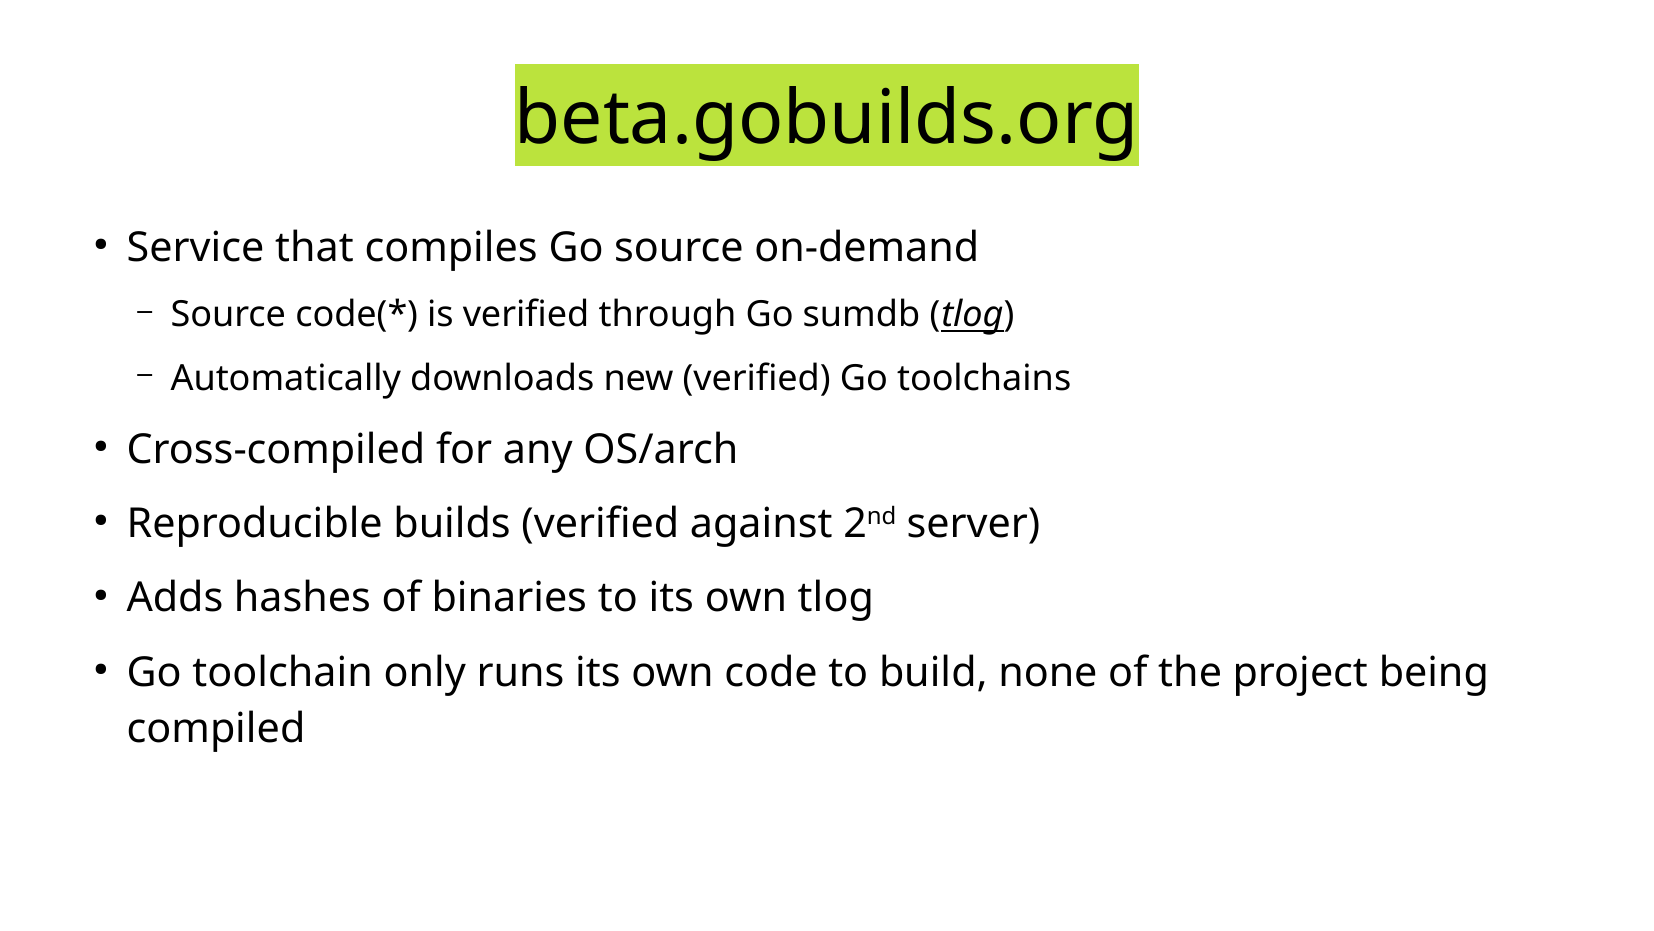

# beta.gobuilds.org
Service that compiles Go source on-demand
Source code(*) is verified through Go sumdb (tlog)
Automatically downloads new (verified) Go toolchains
Cross-compiled for any OS/arch
Reproducible builds (verified against 2nd server)
Adds hashes of binaries to its own tlog
Go toolchain only runs its own code to build, none of the project being compiled